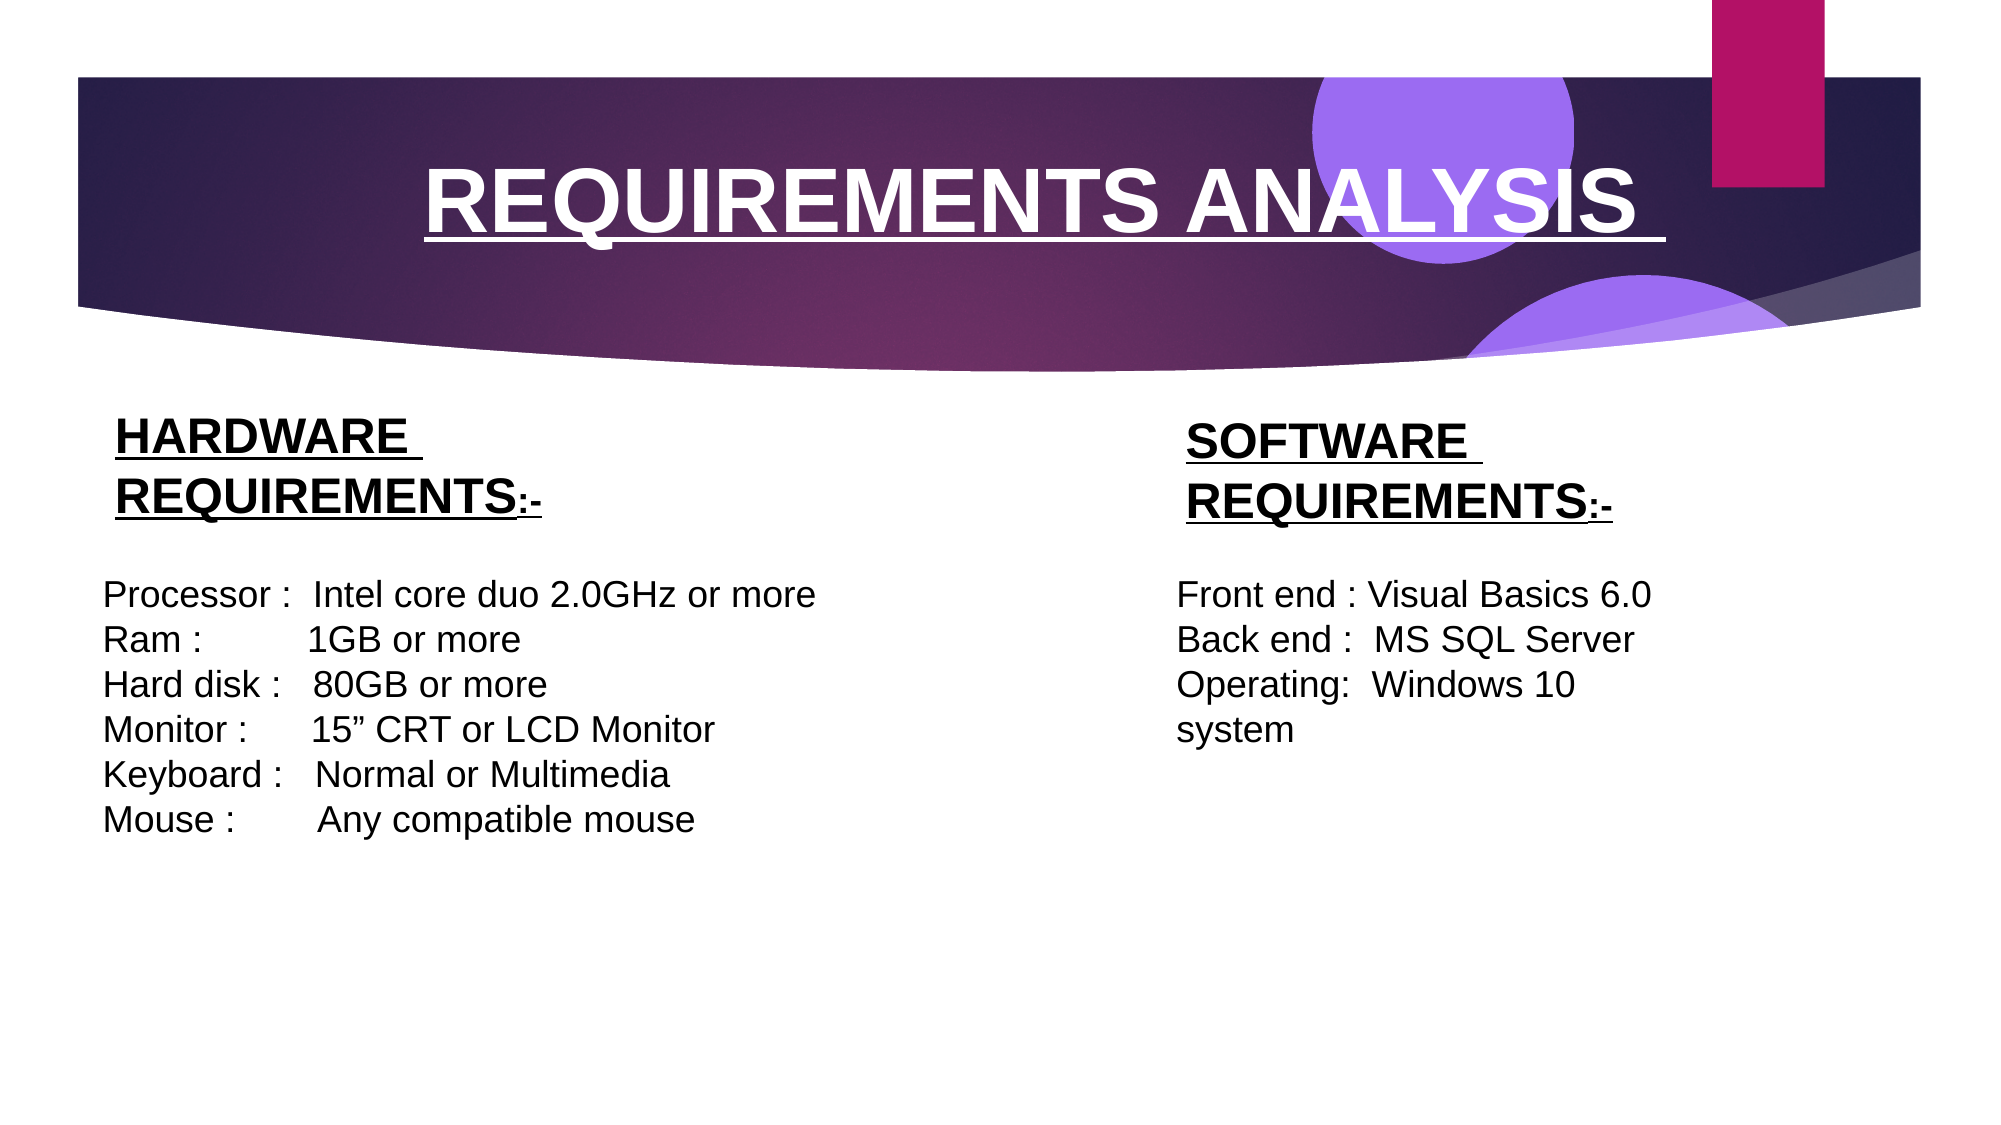

# REQUIREMENTS ANALYSIS
HARDWARE
REQUIREMENTS:-
SOFTWARE
REQUIREMENTS:-
Processor : Intel core duo 2.0GHz or more
Ram : 1GB or more
Hard disk : 80GB or more
Monitor : 15” CRT or LCD Monitor
Keyboard : Normal or Multimedia
Mouse : Any compatible mouse
Front end : Visual Basics 6.0
Back end : MS SQL Server
Operating: Windows 10
system